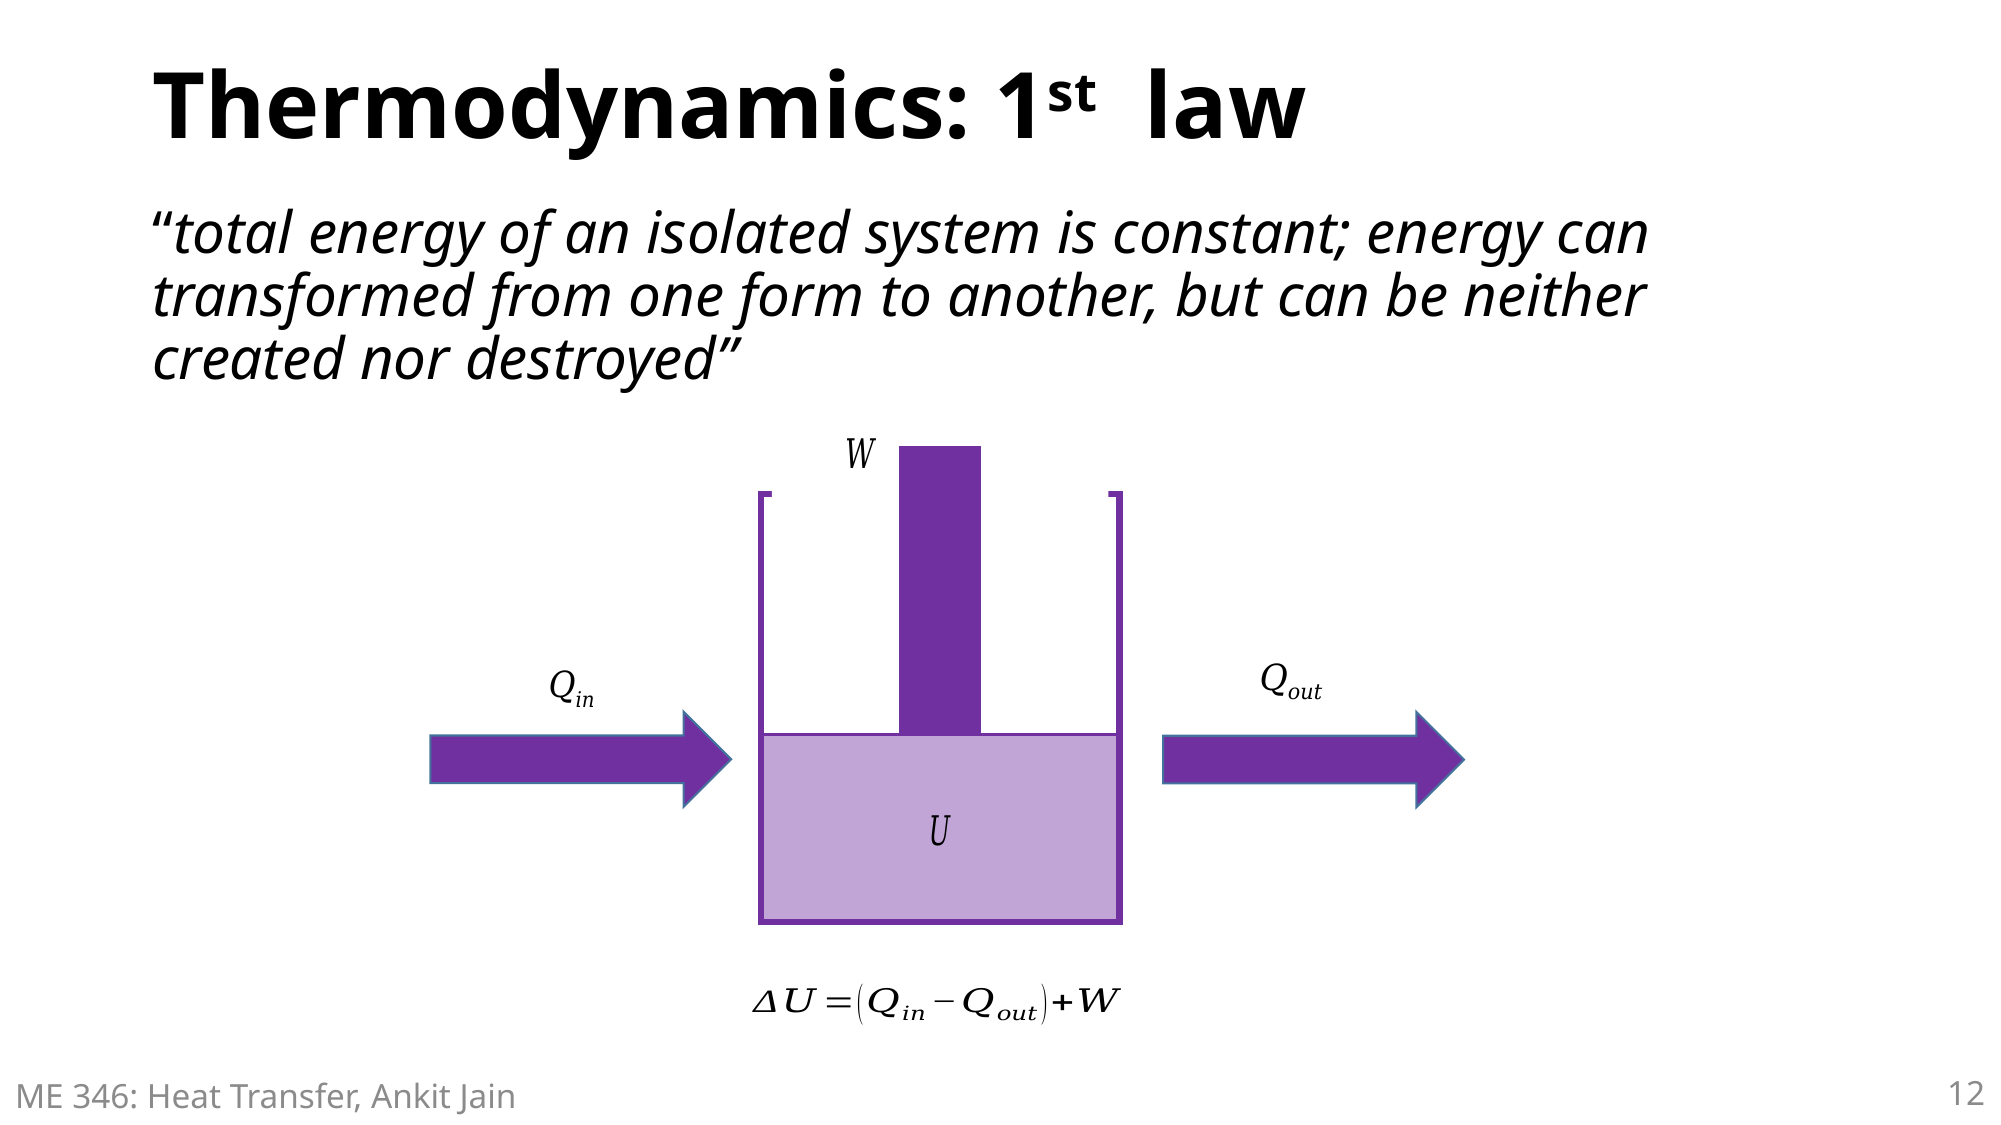

# Thermodynamics: 1st law
“total energy of an isolated system is constant; energy can transformed from one form to another, but can be neither created nor destroyed”
ME 346: Heat Transfer, Ankit Jain
12